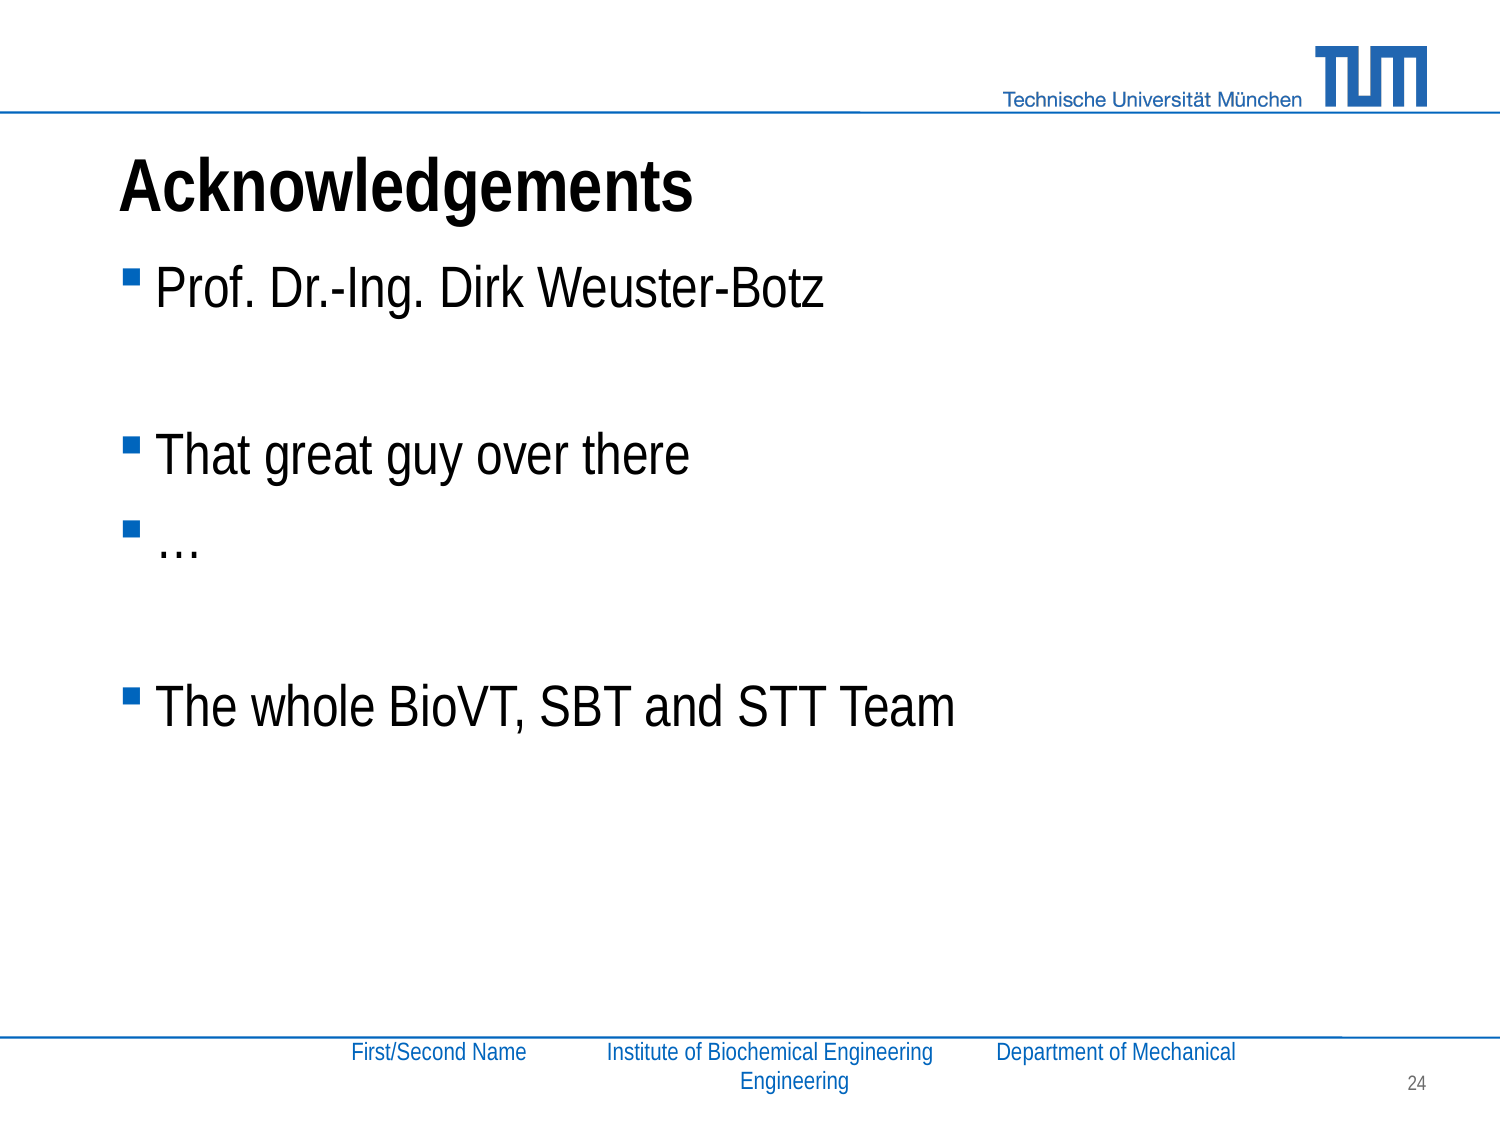

# Acknowledgements
Prof. Dr.-Ing. Dirk Weuster-Botz
That great guy over there
…
The whole BioVT, SBT and STT Team
First/Second Name Institute of Biochemical Engineering Department of Mechanical Engineering